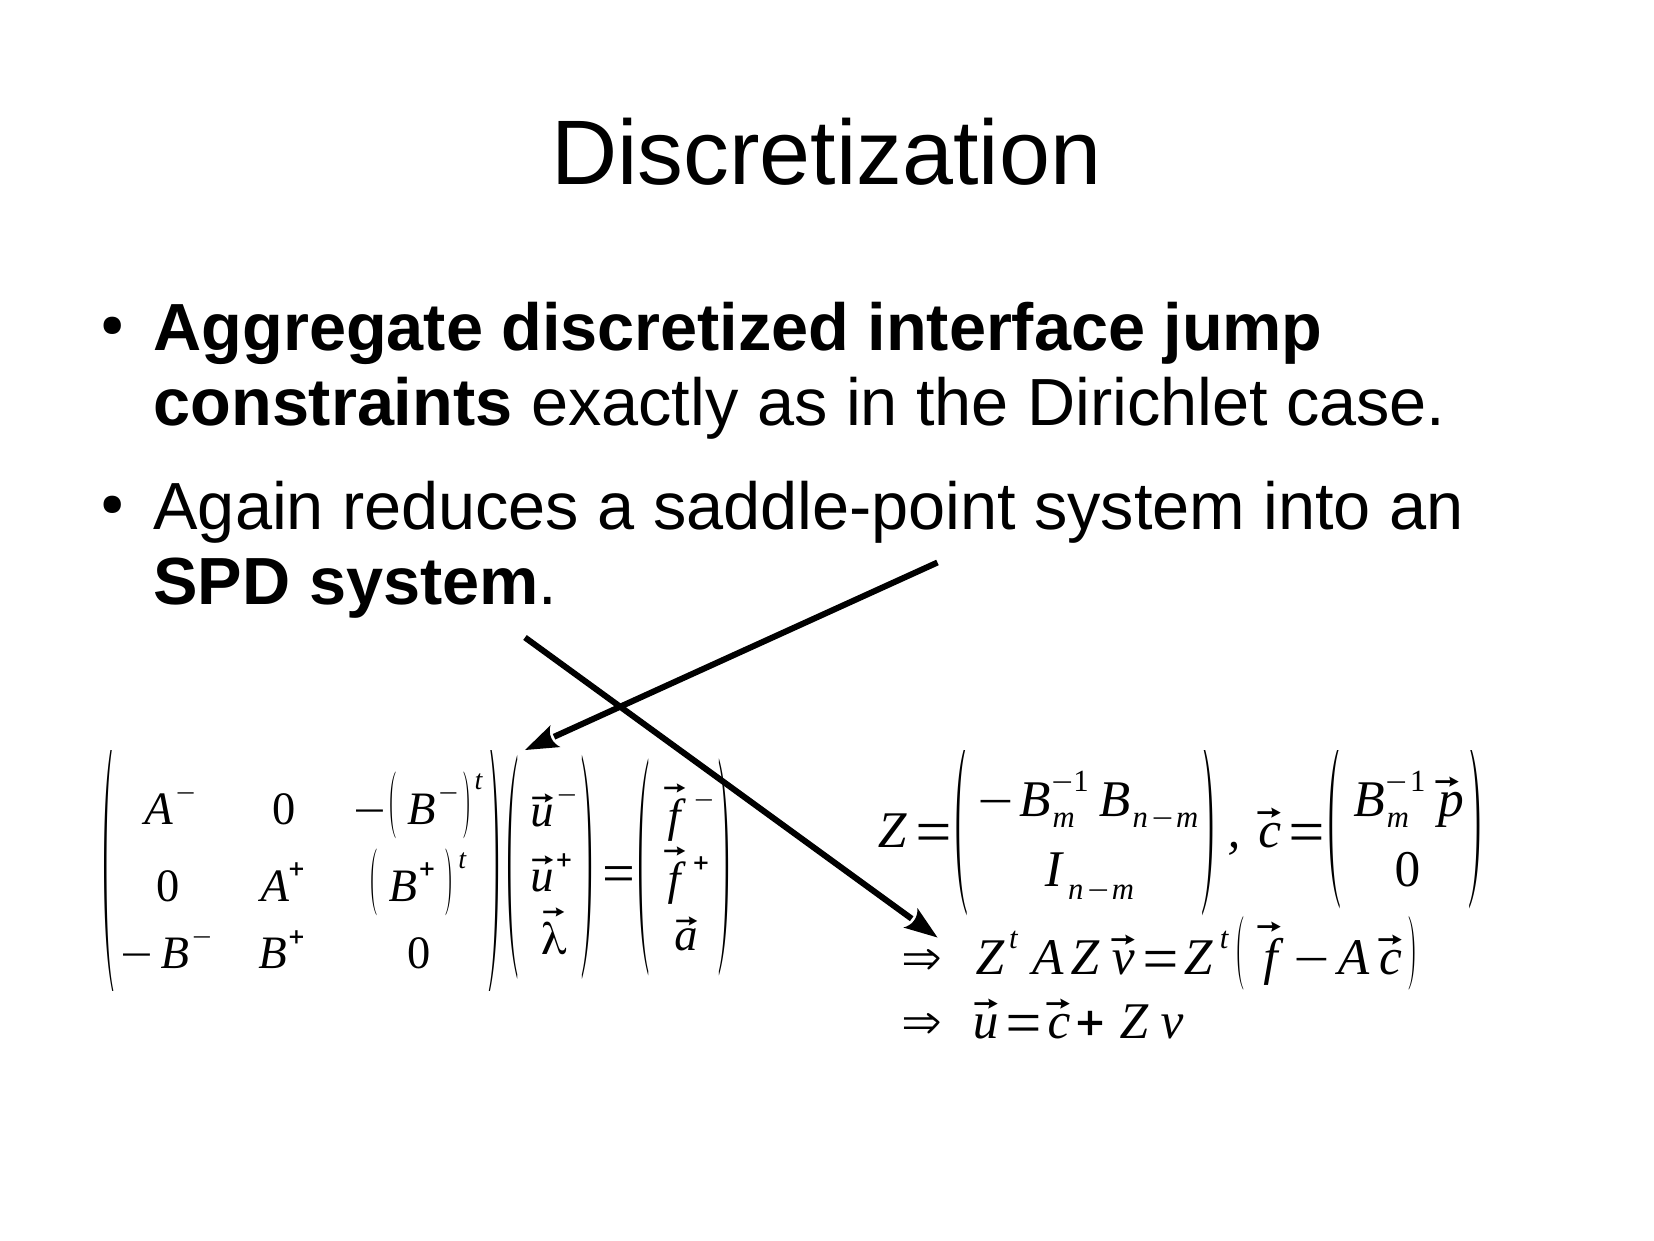

# Discretization
Aggregate discretized interface jump constraints exactly as in the Dirichlet case.
Again reduces a saddle-point system into an SPD system.